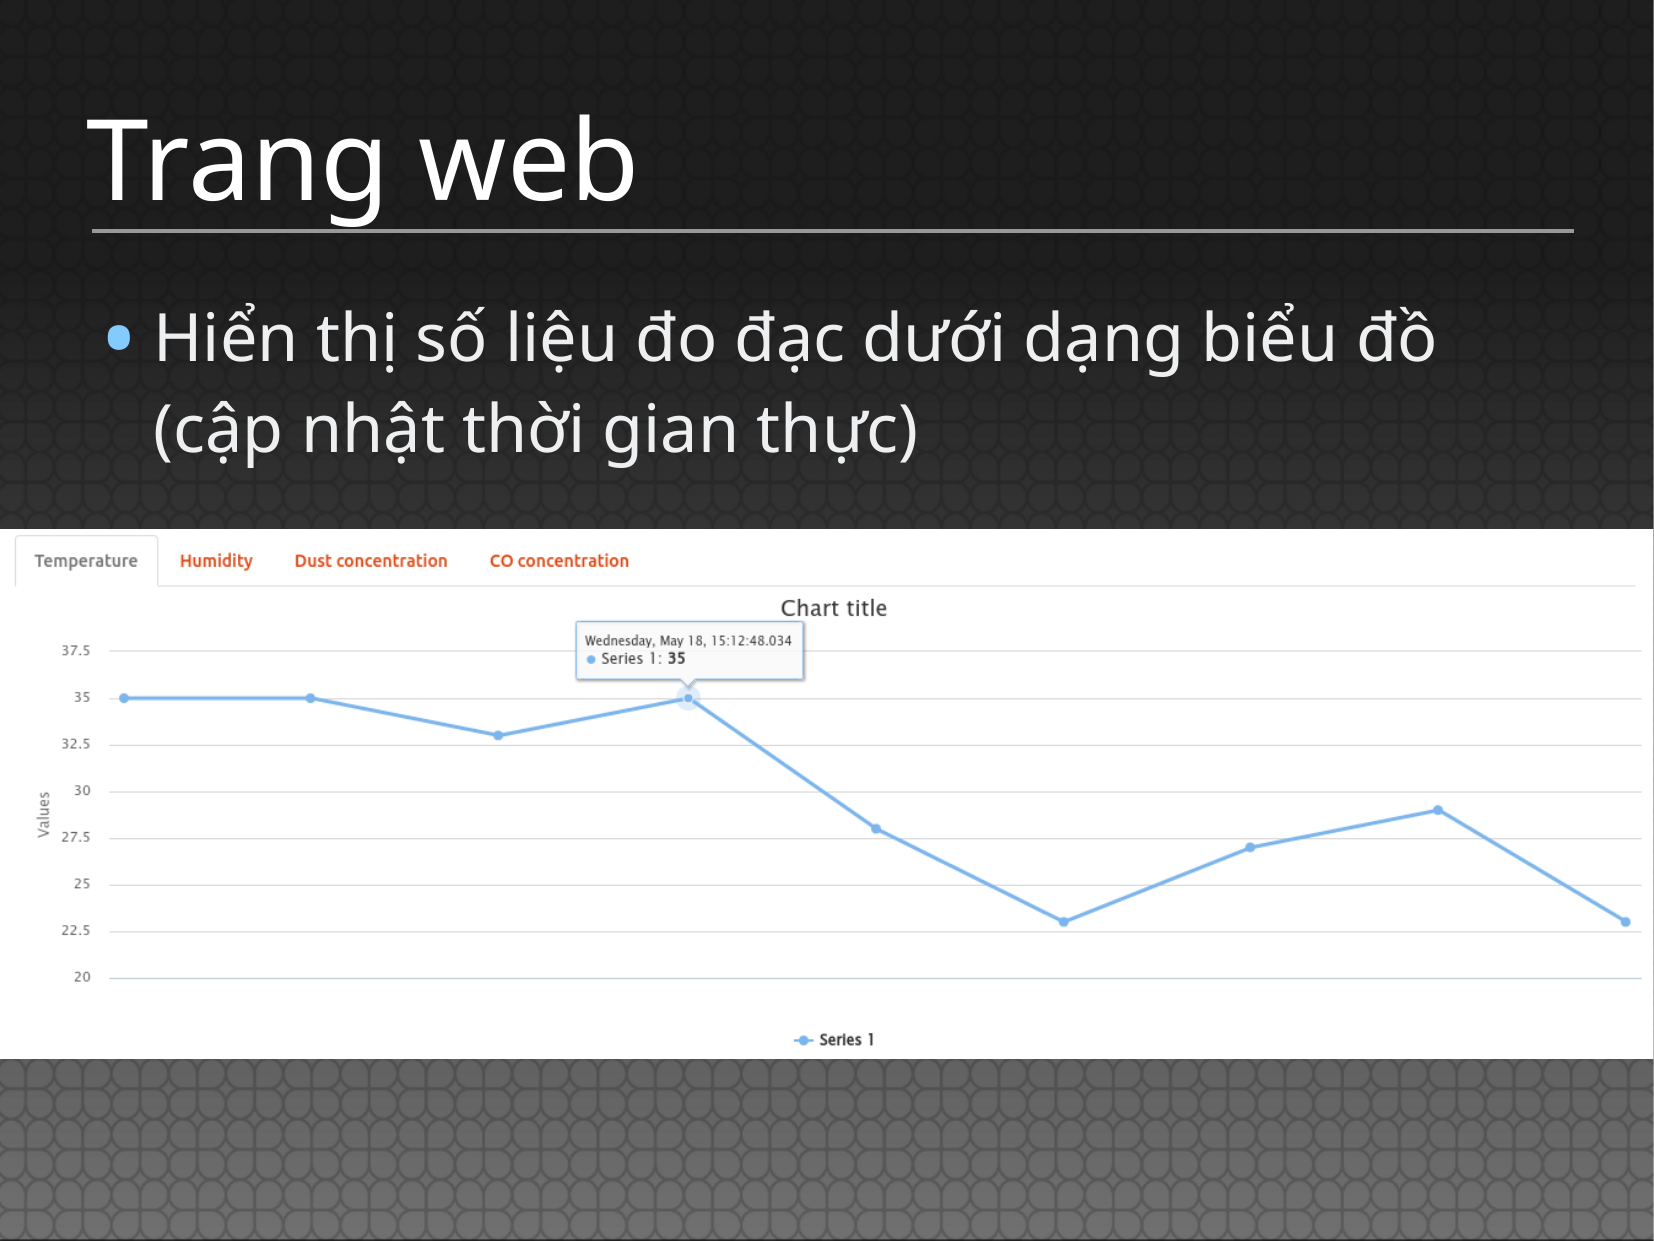

# Trang web
Hiển thị số liệu đo đạc dưới dạng biểu đồ (cập nhật thời gian thực)